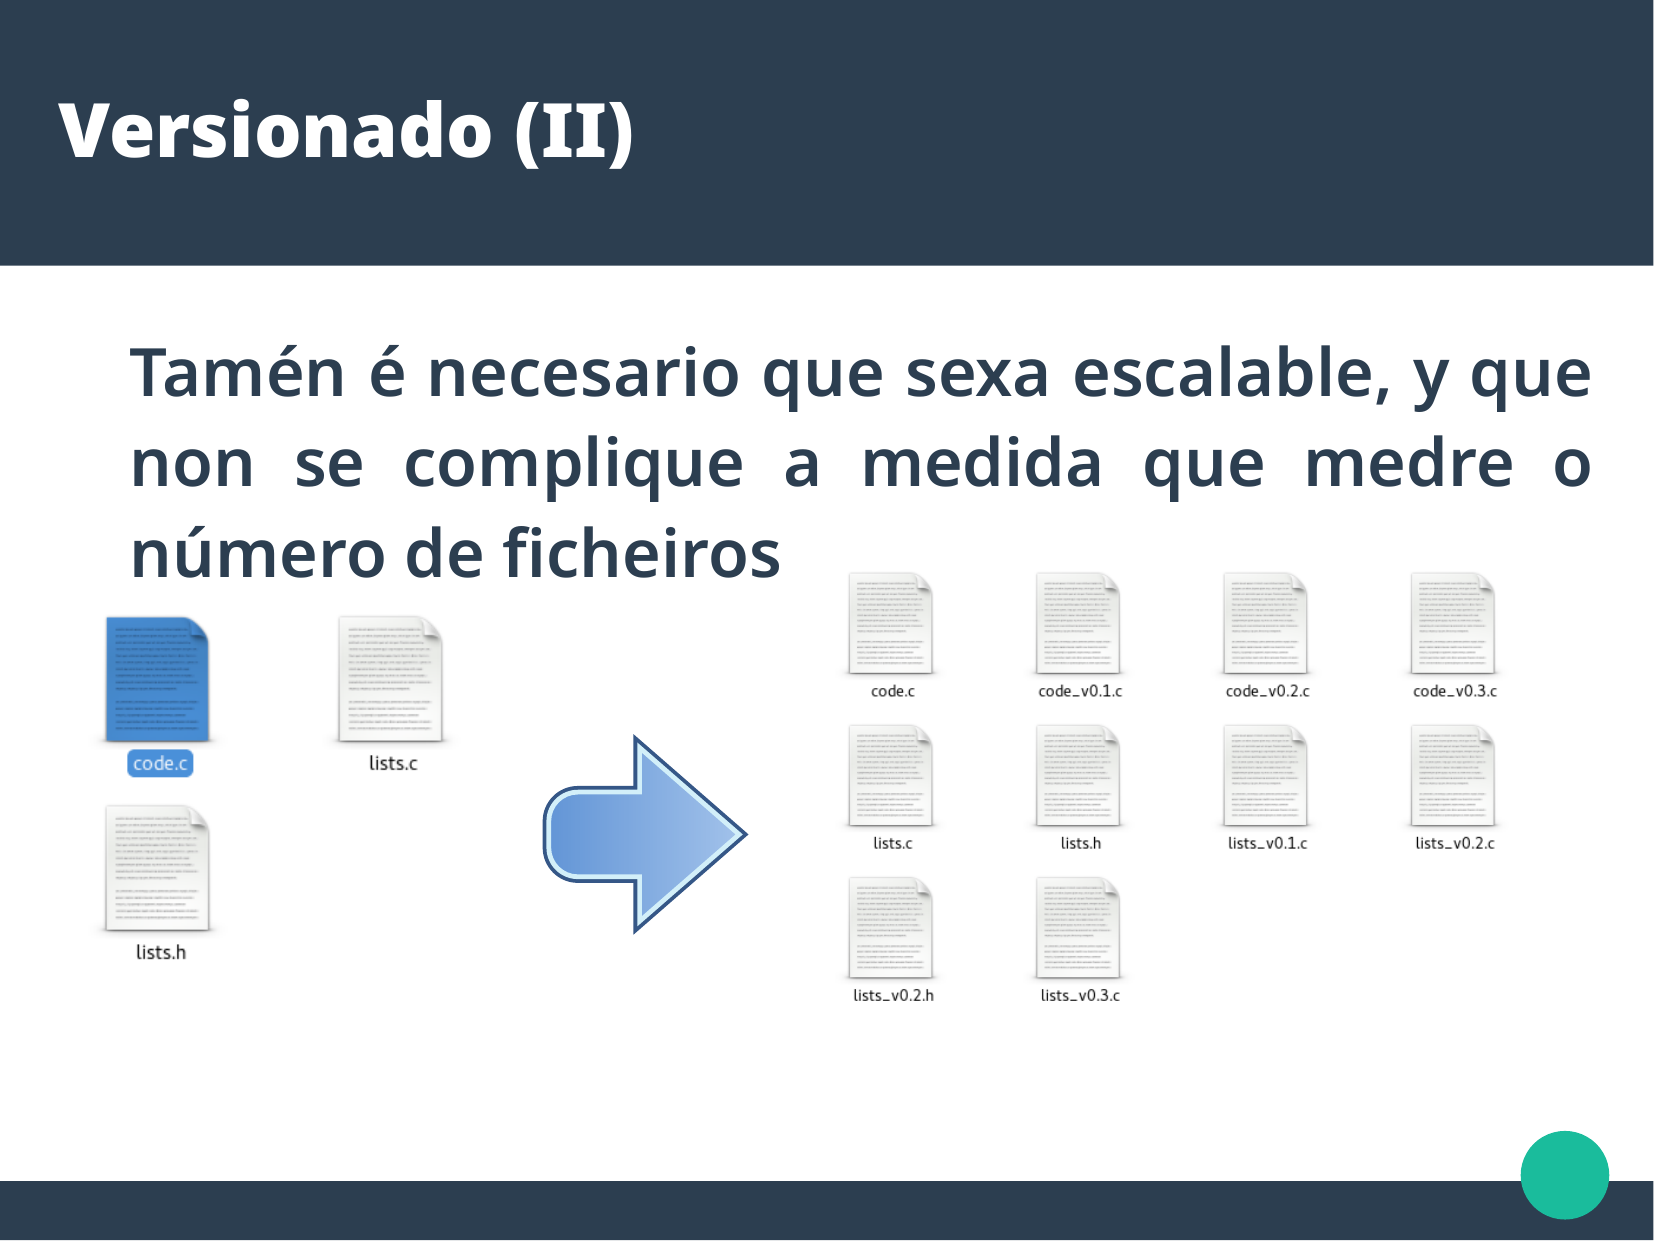

# Versionado (II)
Tamén é necesario que sexa escalable, y que non se complique a medida que medre o número de ficheiros